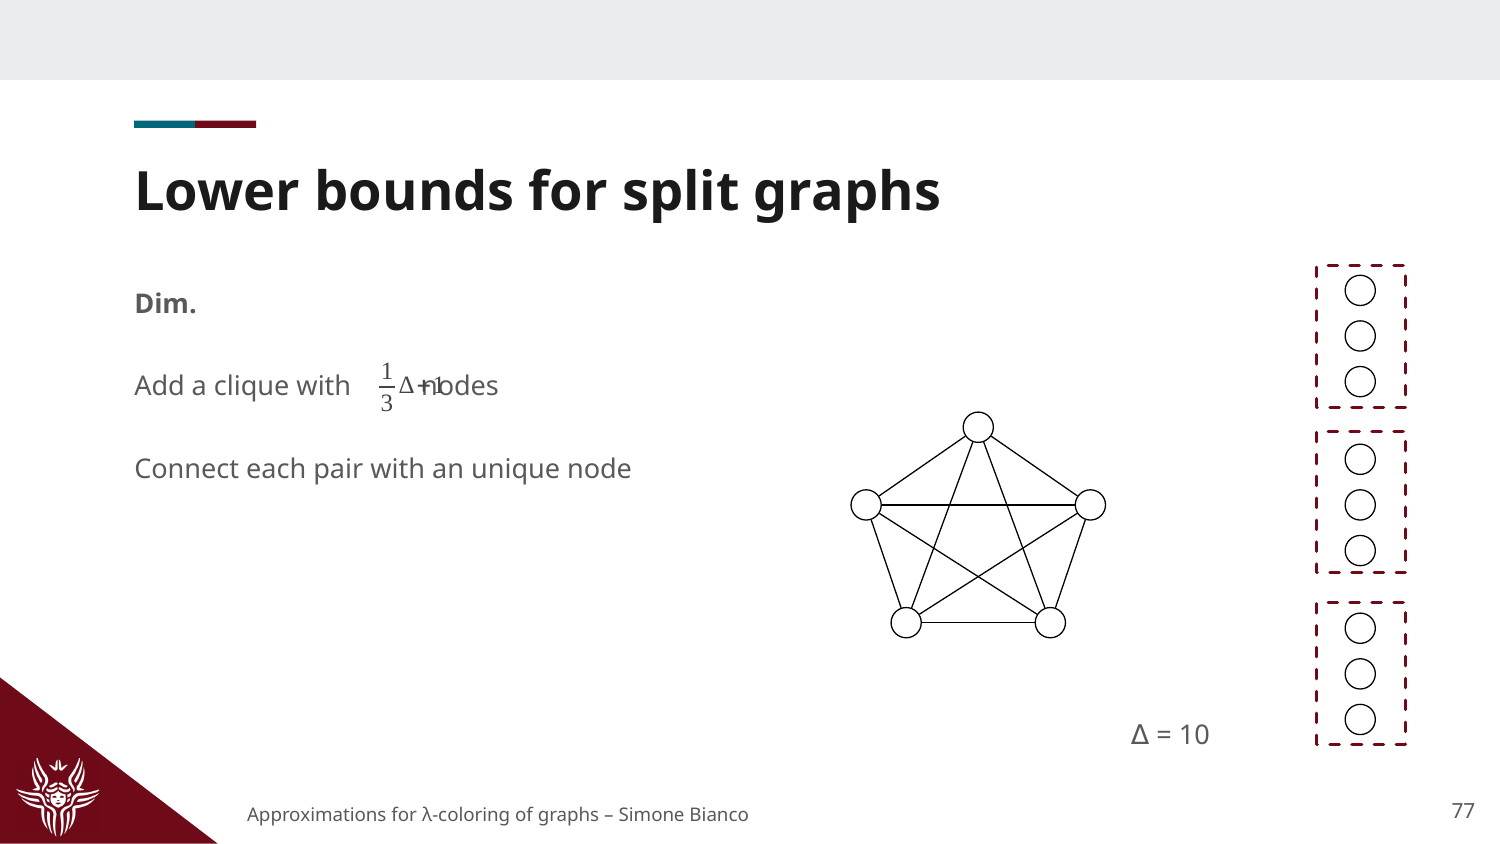

# Lower bounds for split graphs
Dim.
Add a clique with nodes
Connect each pair with an unique node
Δ = 10
Approximations for λ-coloring of graphs – Simone Bianco